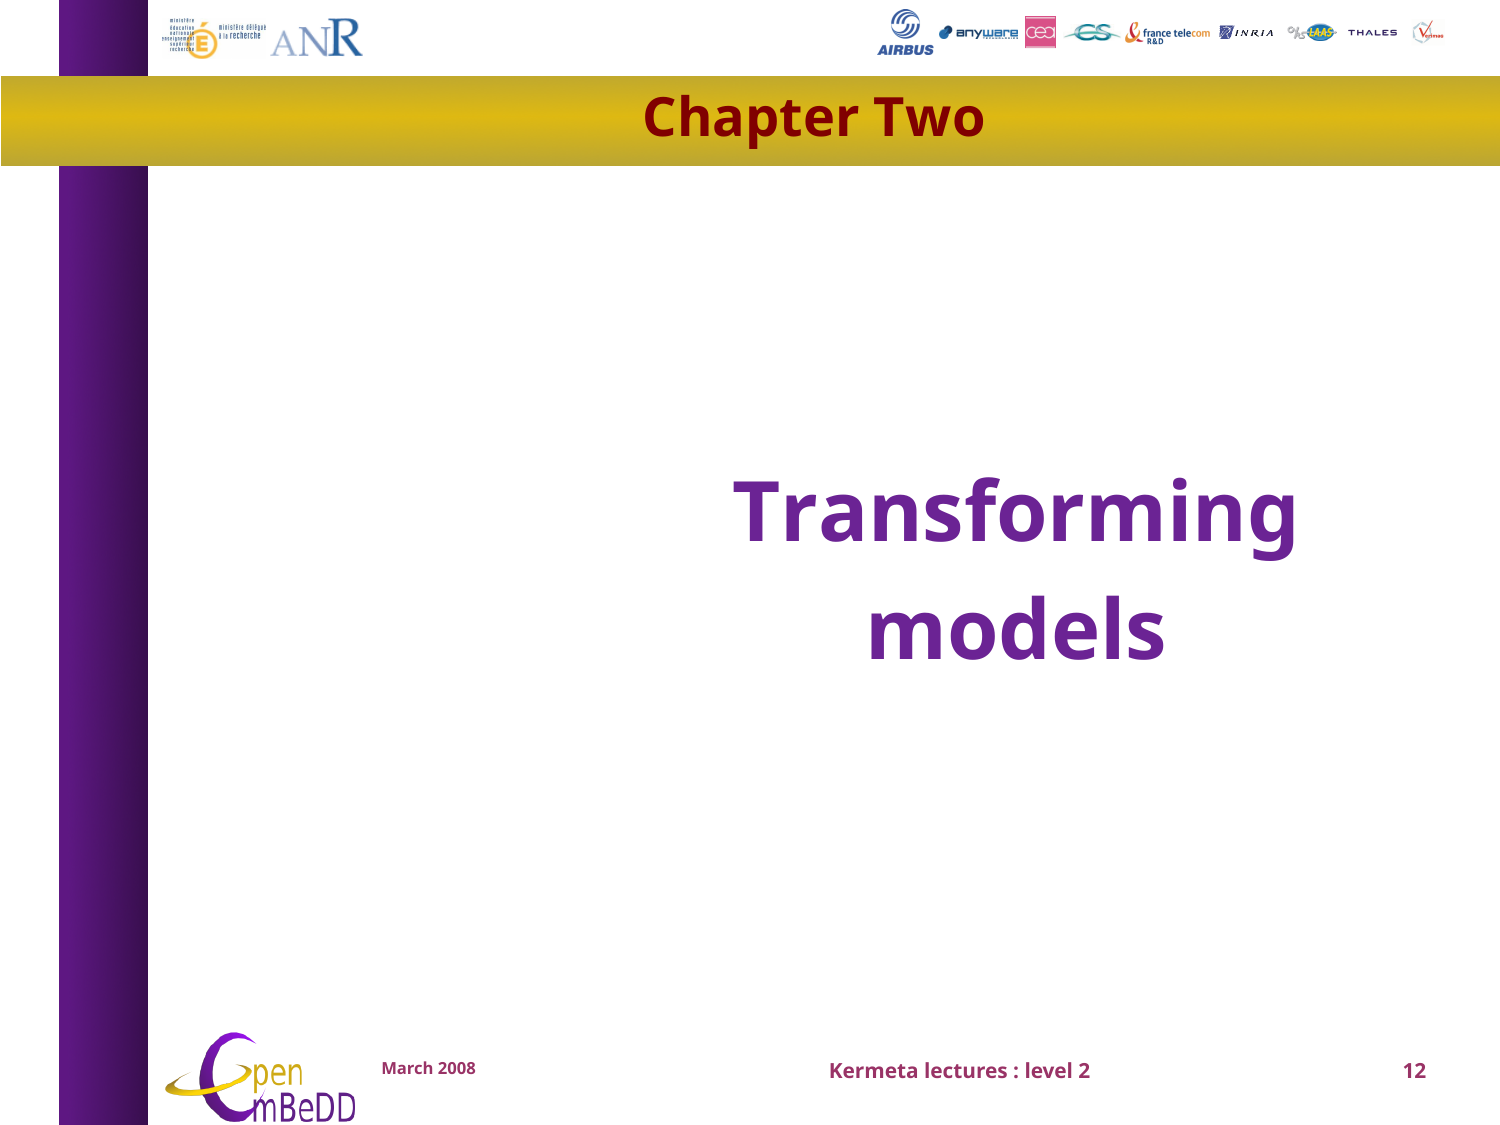

# Chapter Two
Transforming
models
Kermeta lectures : level 2
March 2008